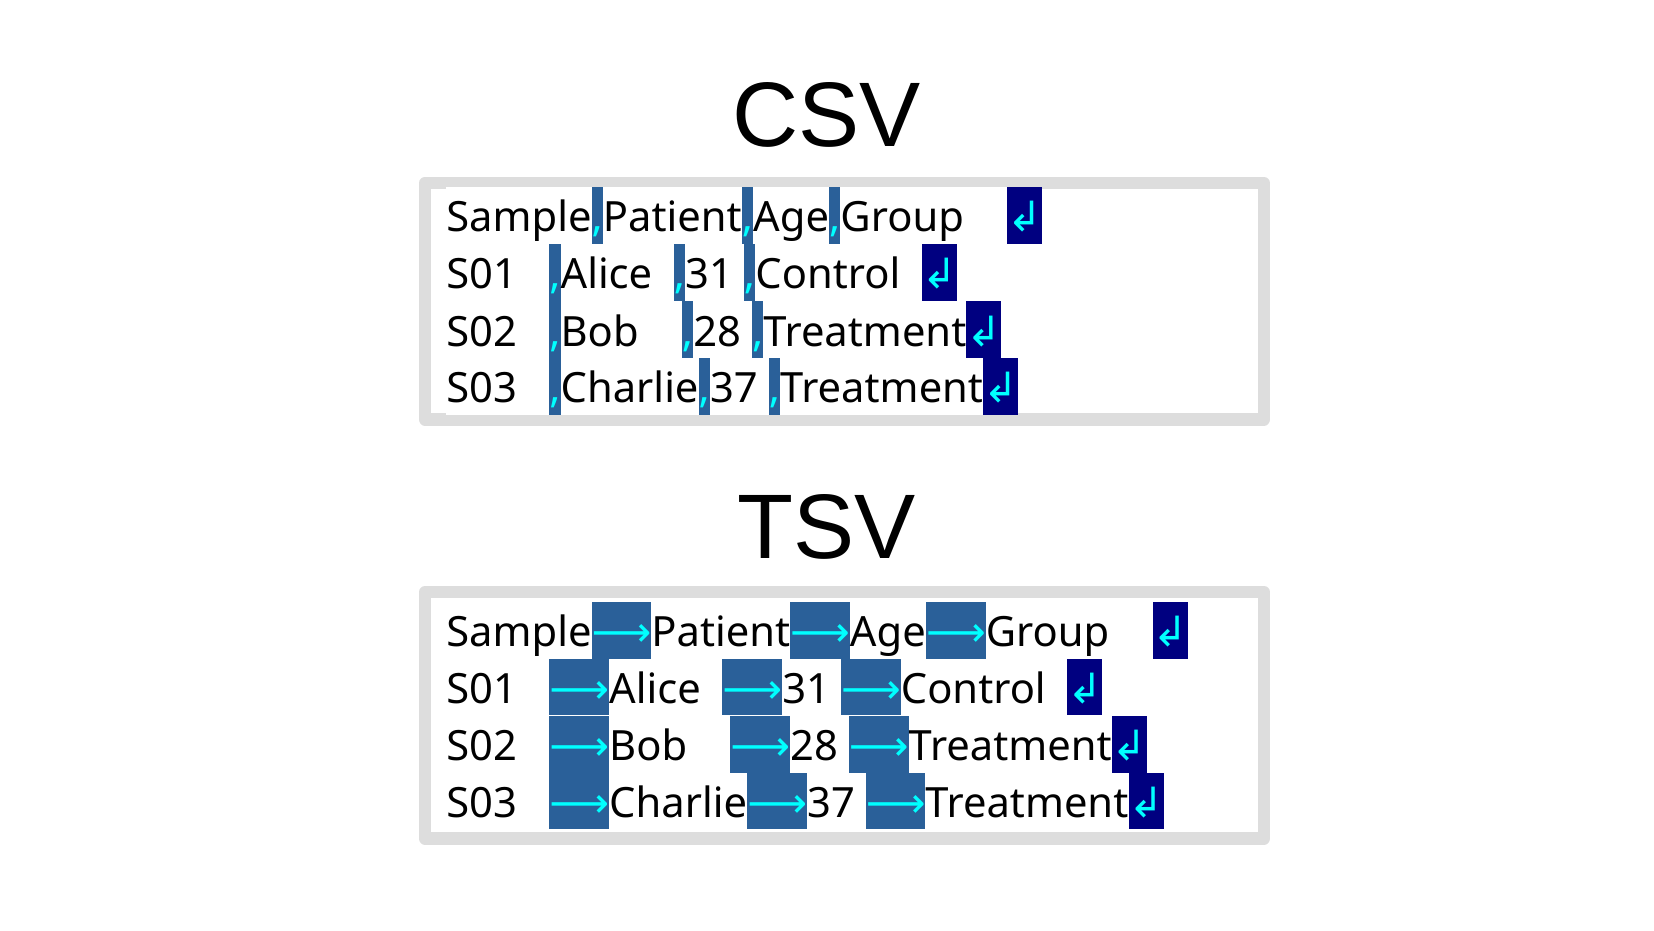

# CSV
Sample,Patient,Age,Group ↲
S01 ,Alice ,31 ,Control ↲
S02 ,Bob ,28 ,Treatment↲
S03 ,Charlie,37 ,Treatment↲
TSV
Sample⟶Patient⟶Age⟶Group ↲
S01 ⟶Alice ⟶31 ⟶Control ↲
S02 ⟶Bob ⟶28 ⟶Treatment↲
S03 ⟶Charlie⟶37 ⟶Treatment↲